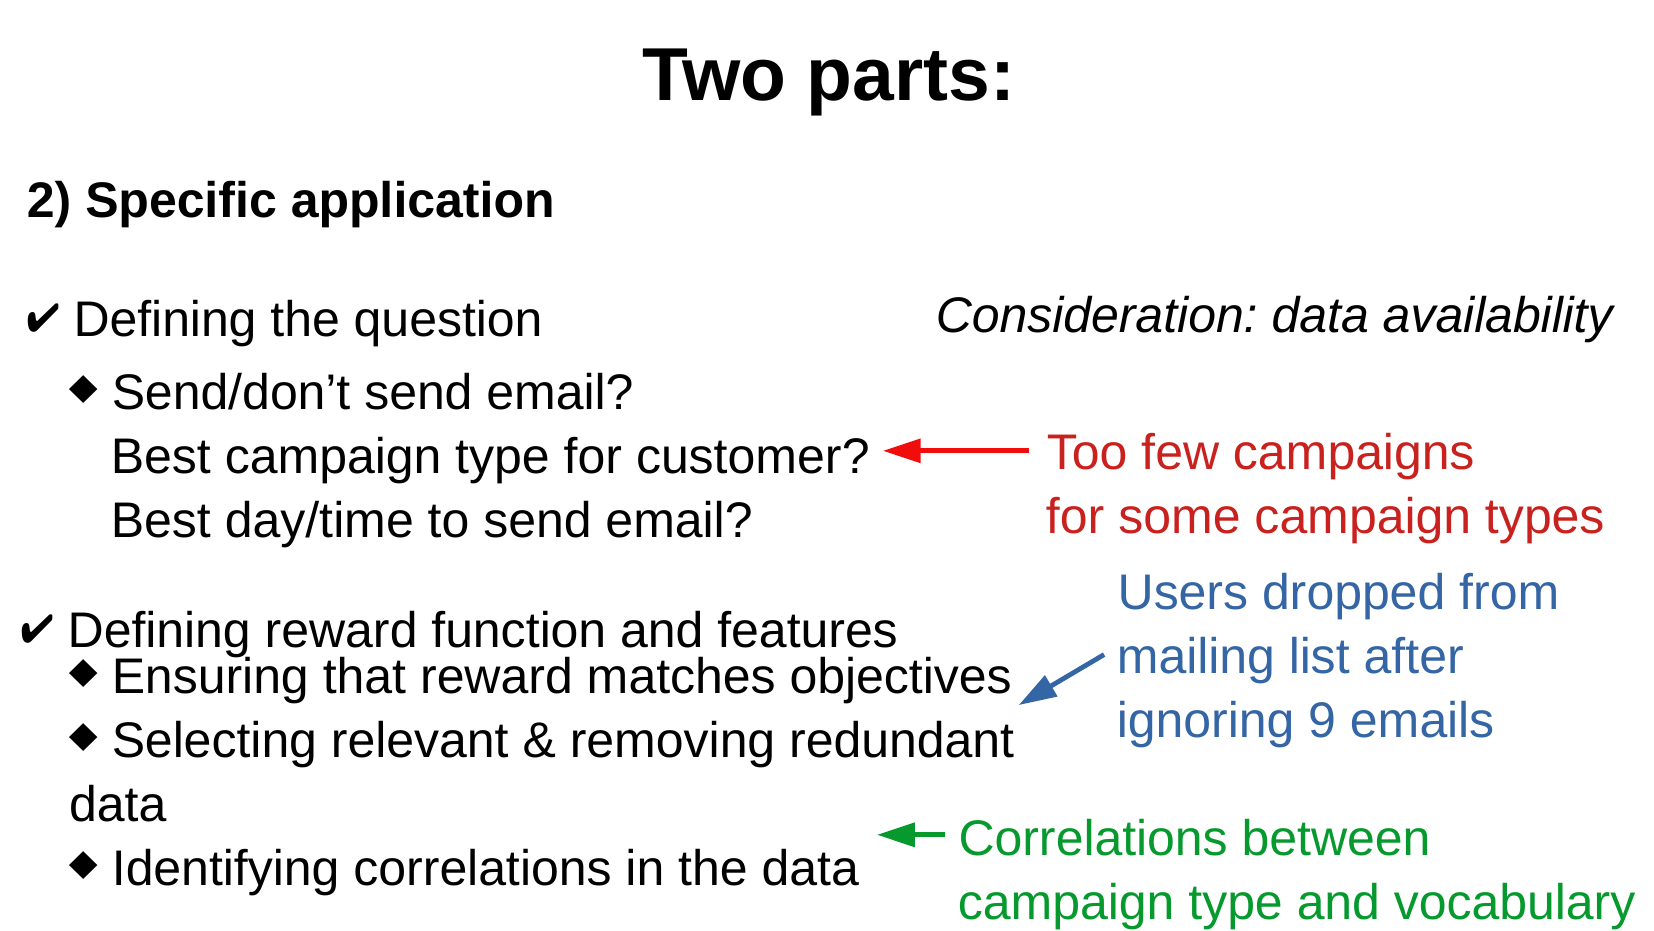

# Two parts:
2) Specific application
Consideration: data availability
Too few campaigns
 for some campaign types
 Defining the question
 Send/don’t send email?
 Best campaign type for customer?
 Best day/time to send email?
 Defining reward function and features
 Ensuring that reward matches objectives
 Selecting relevant & removing redundant data
 Identifying correlations in the data
Users dropped from
 mailing list after
 ignoring 9 emails
Correlations between
 campaign type and vocabulary